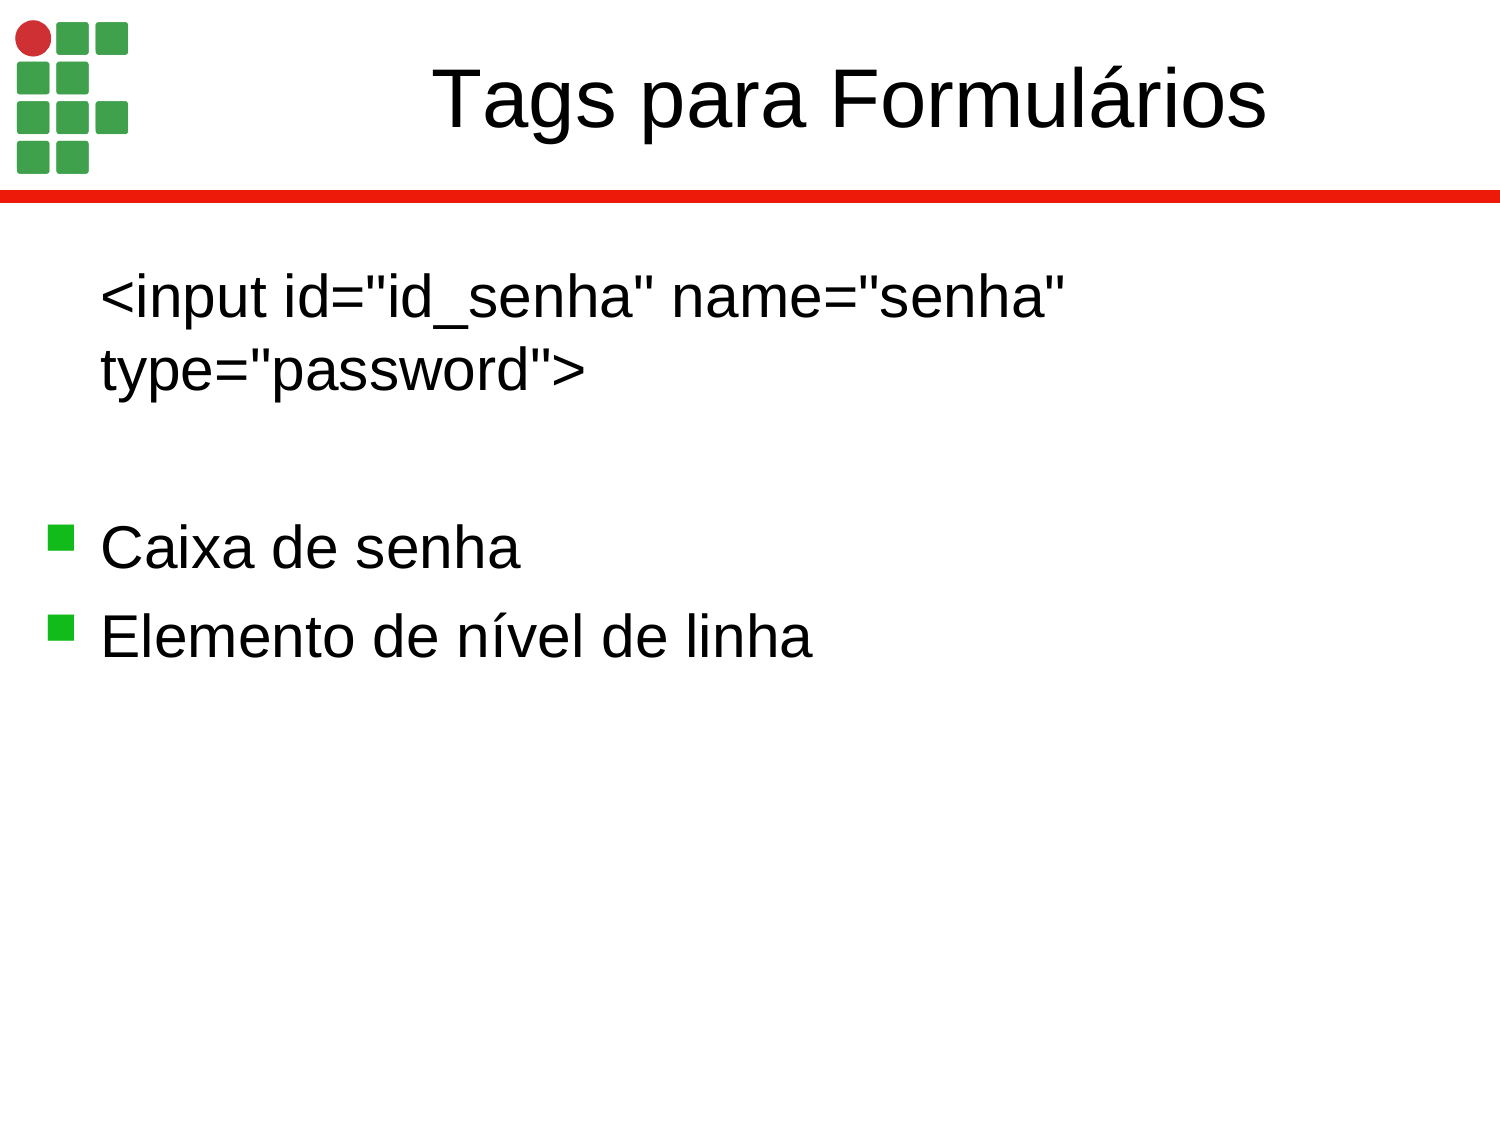

# Tags para Formulários
<input id="id_senha" name="senha" type="password">
Caixa de senha
Elemento de nível de linha